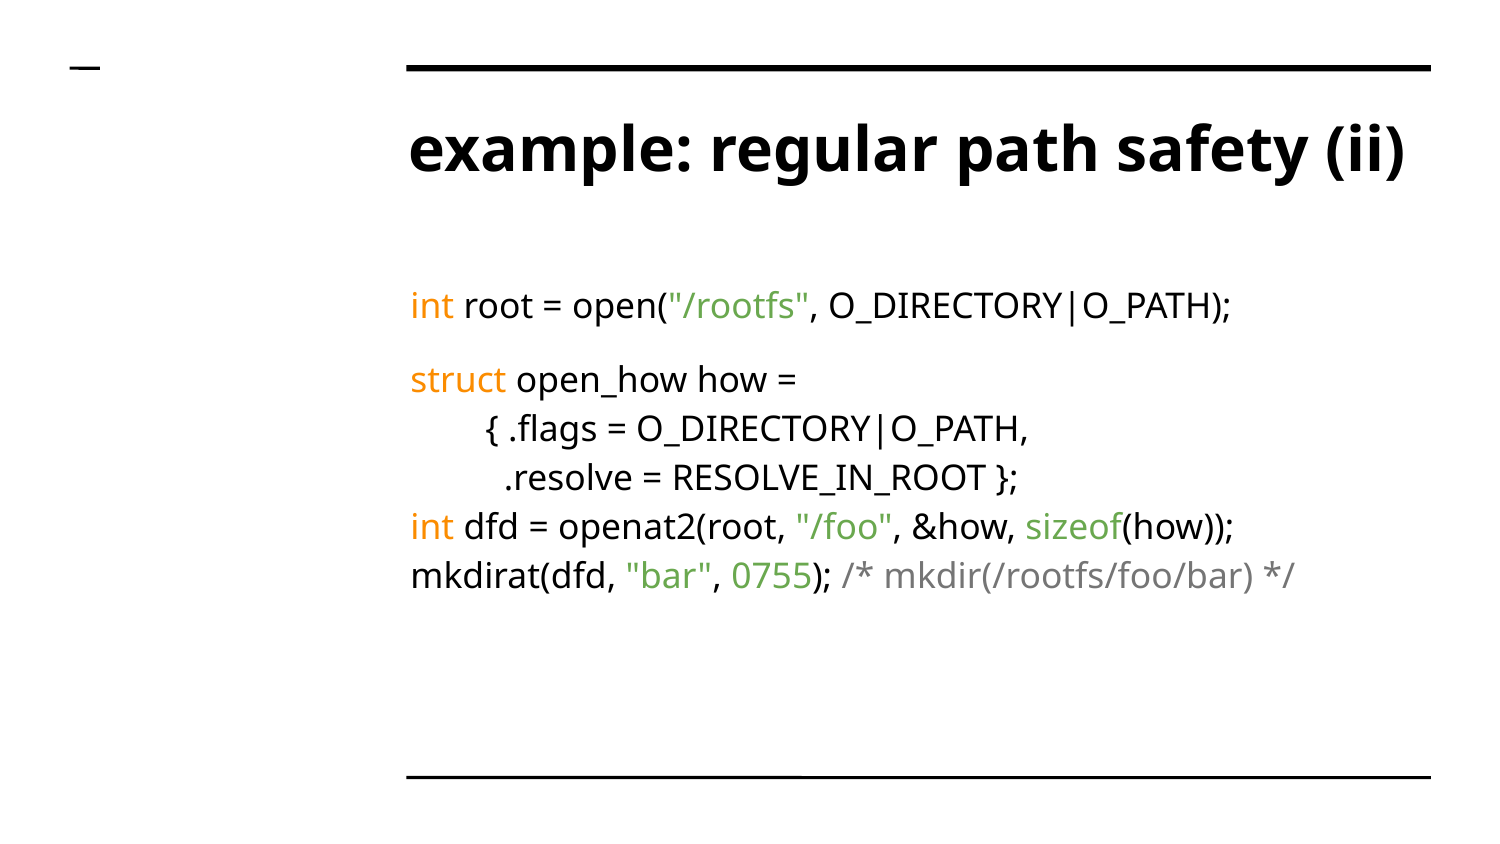

# example: regular path safety (ii)
int root = open("/rootfs", O_DIRECTORY|O_PATH);
struct open_how how =
	{ .flags = O_DIRECTORY|O_PATH,
	 .resolve = RESOLVE_IN_ROOT };
int dfd = openat2(root, "/foo", &how, sizeof(how));
mkdirat(dfd, "bar", 0755); /* mkdir(/rootfs/foo/bar) */